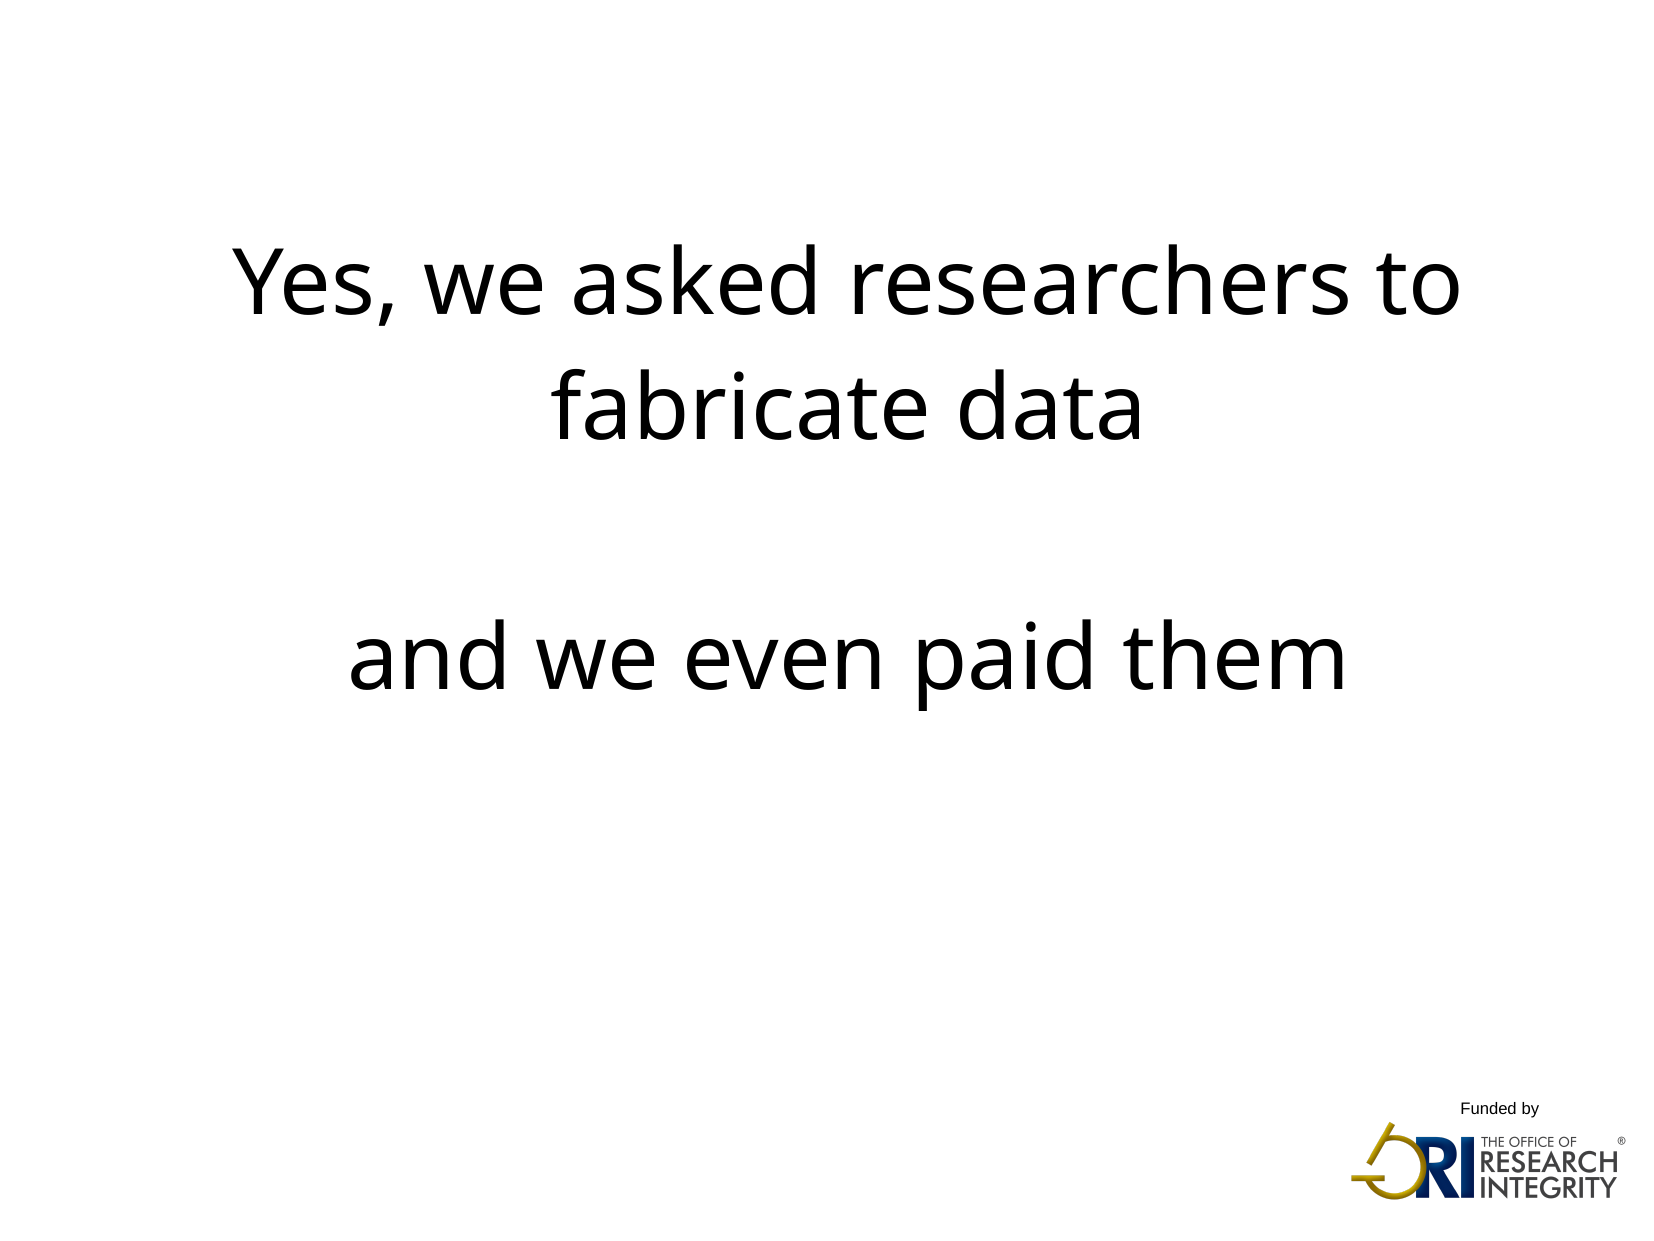

# Yes, we asked researchers to fabricate data and we even paid them
Funded by